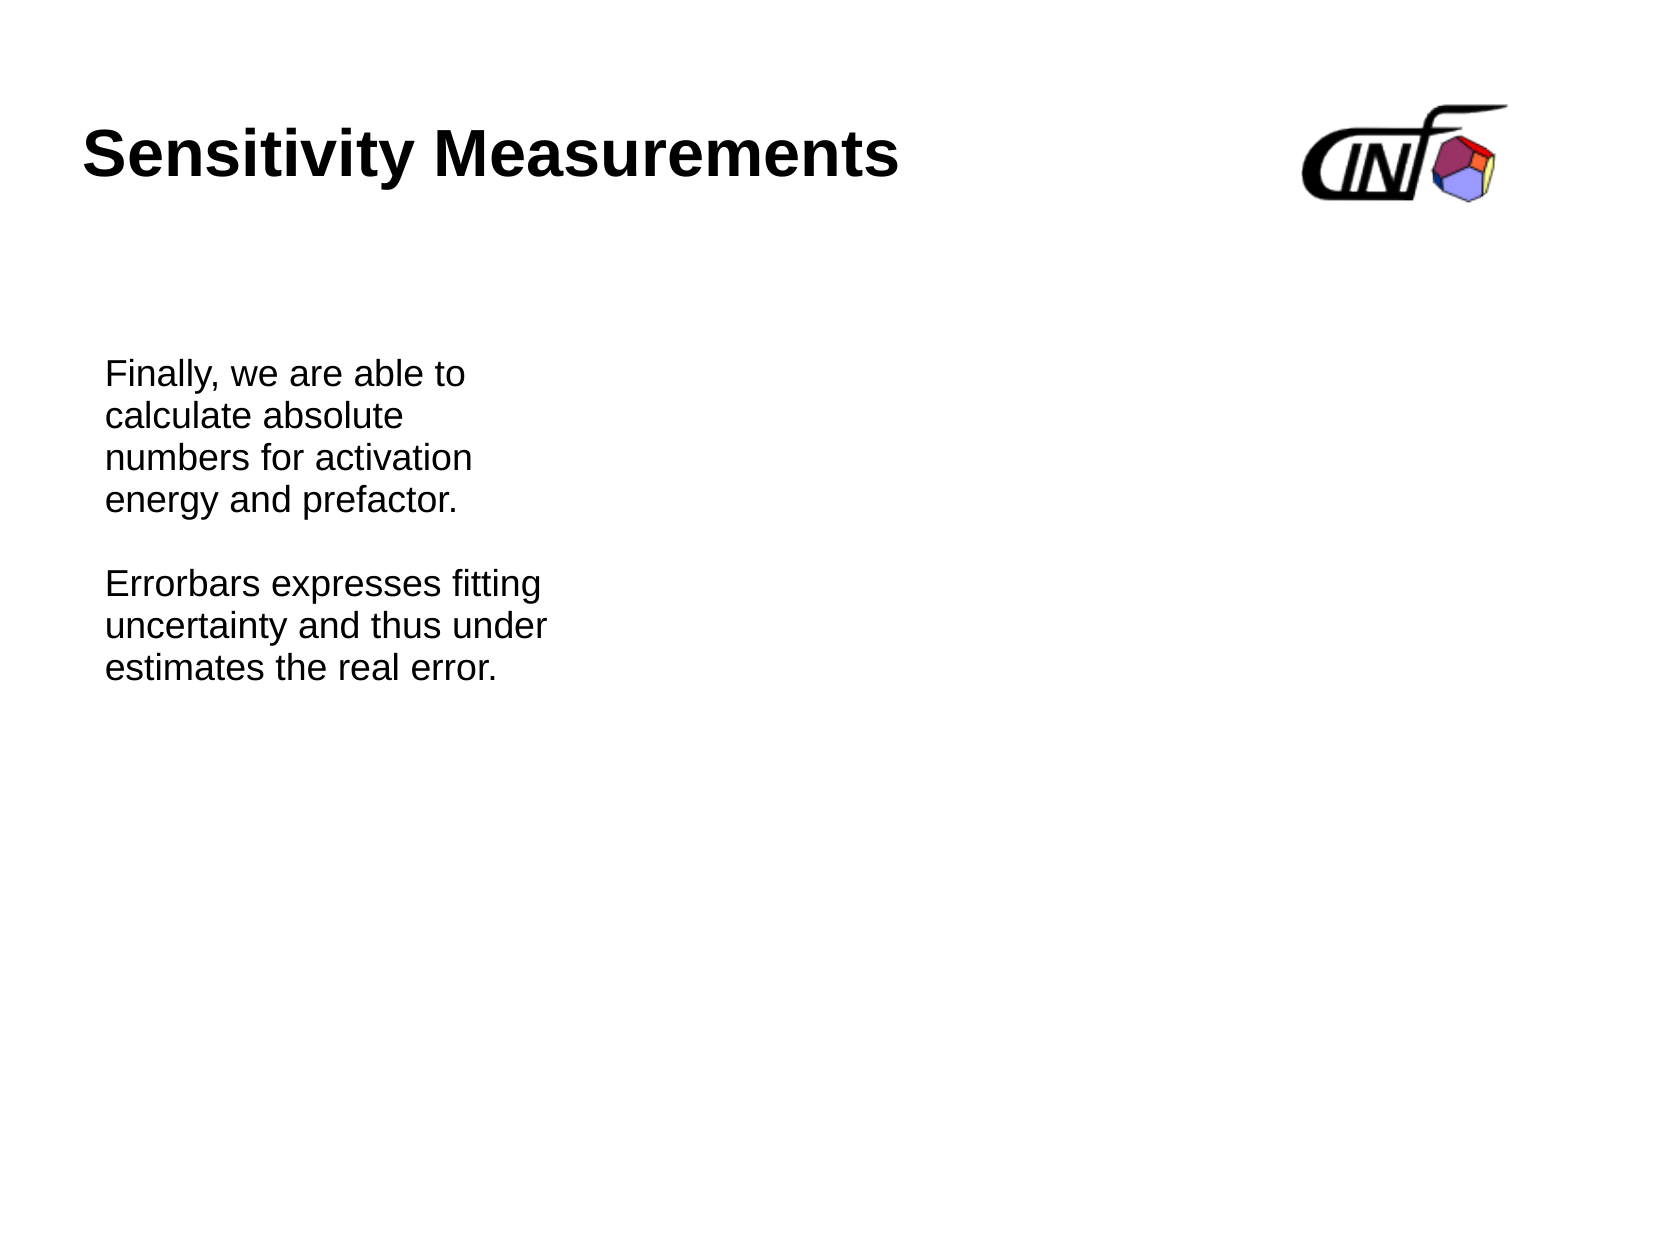

# Sensitivity Measurements
Finally, we are able to calculate absolute numbers for activation energy and prefactor.
Errorbars expresses fitting uncertainty and thus under estimates the real error.